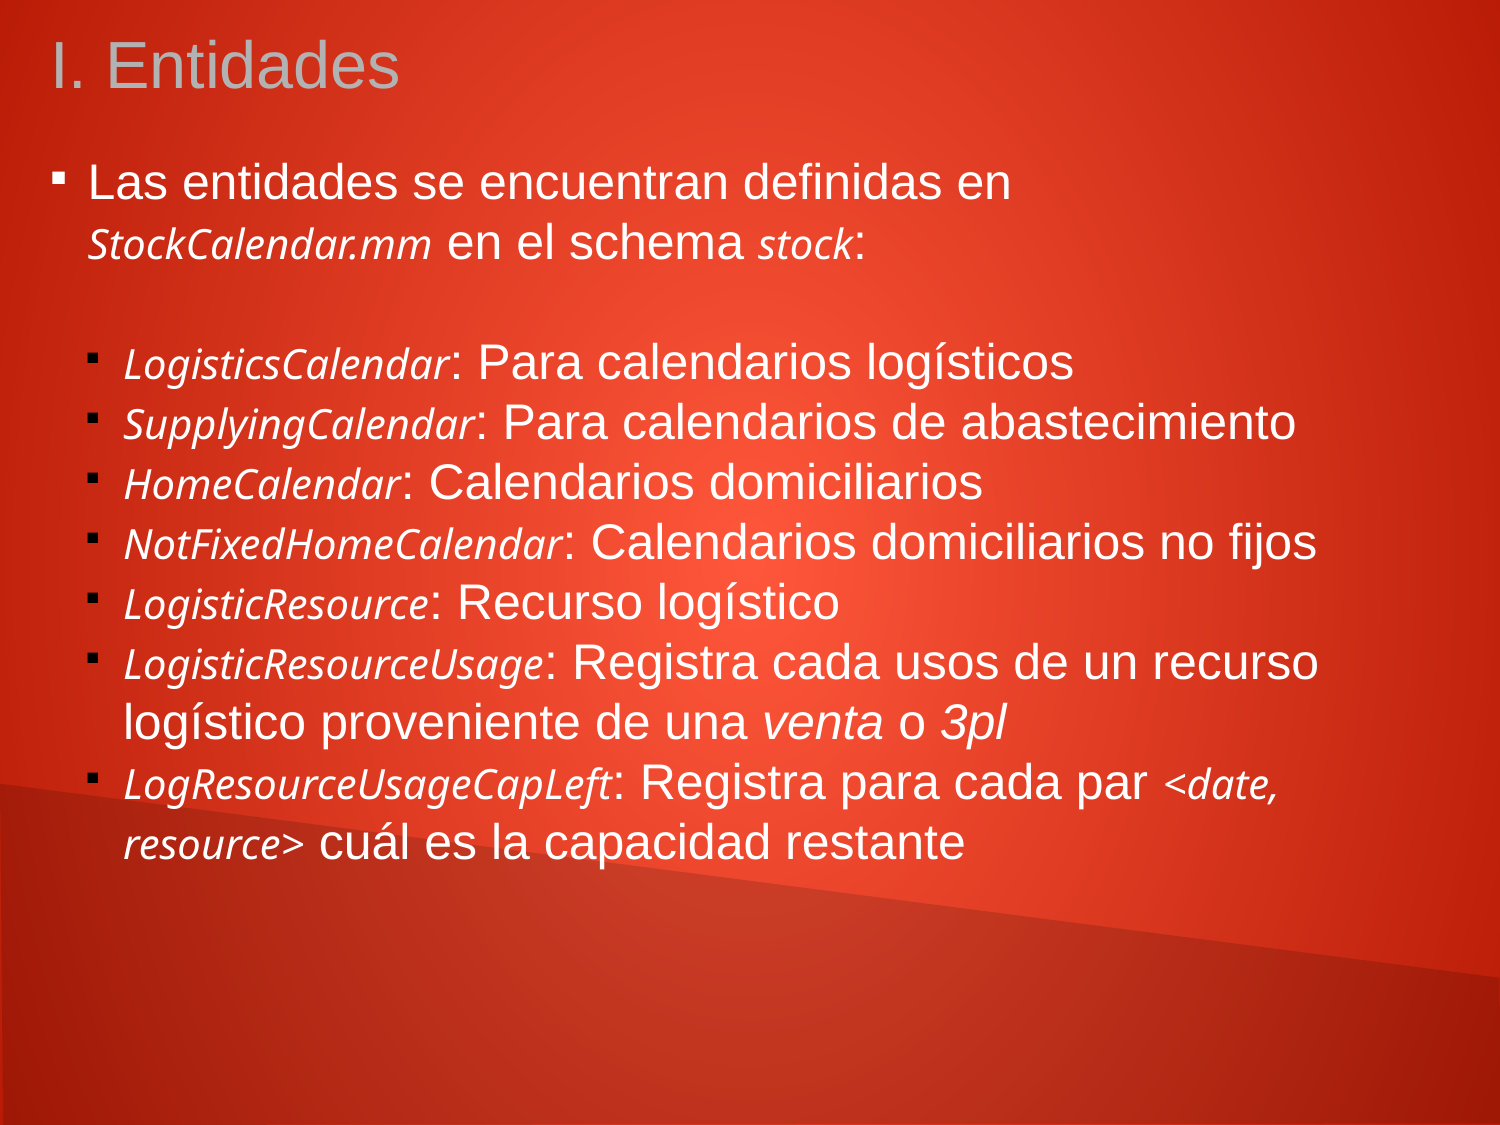

I. Entidades
Las entidades se encuentran definidas en StockCalendar.mm en el schema stock:
LogisticsCalendar: Para calendarios logísticos
SupplyingCalendar: Para calendarios de abastecimiento
HomeCalendar: Calendarios domiciliarios
NotFixedHomeCalendar: Calendarios domiciliarios no fijos
LogisticResource: Recurso logístico
LogisticResourceUsage: Registra cada usos de un recurso logístico proveniente de una venta o 3pl
LogResourceUsageCapLeft: Registra para cada par <date, resource> cuál es la capacidad restante